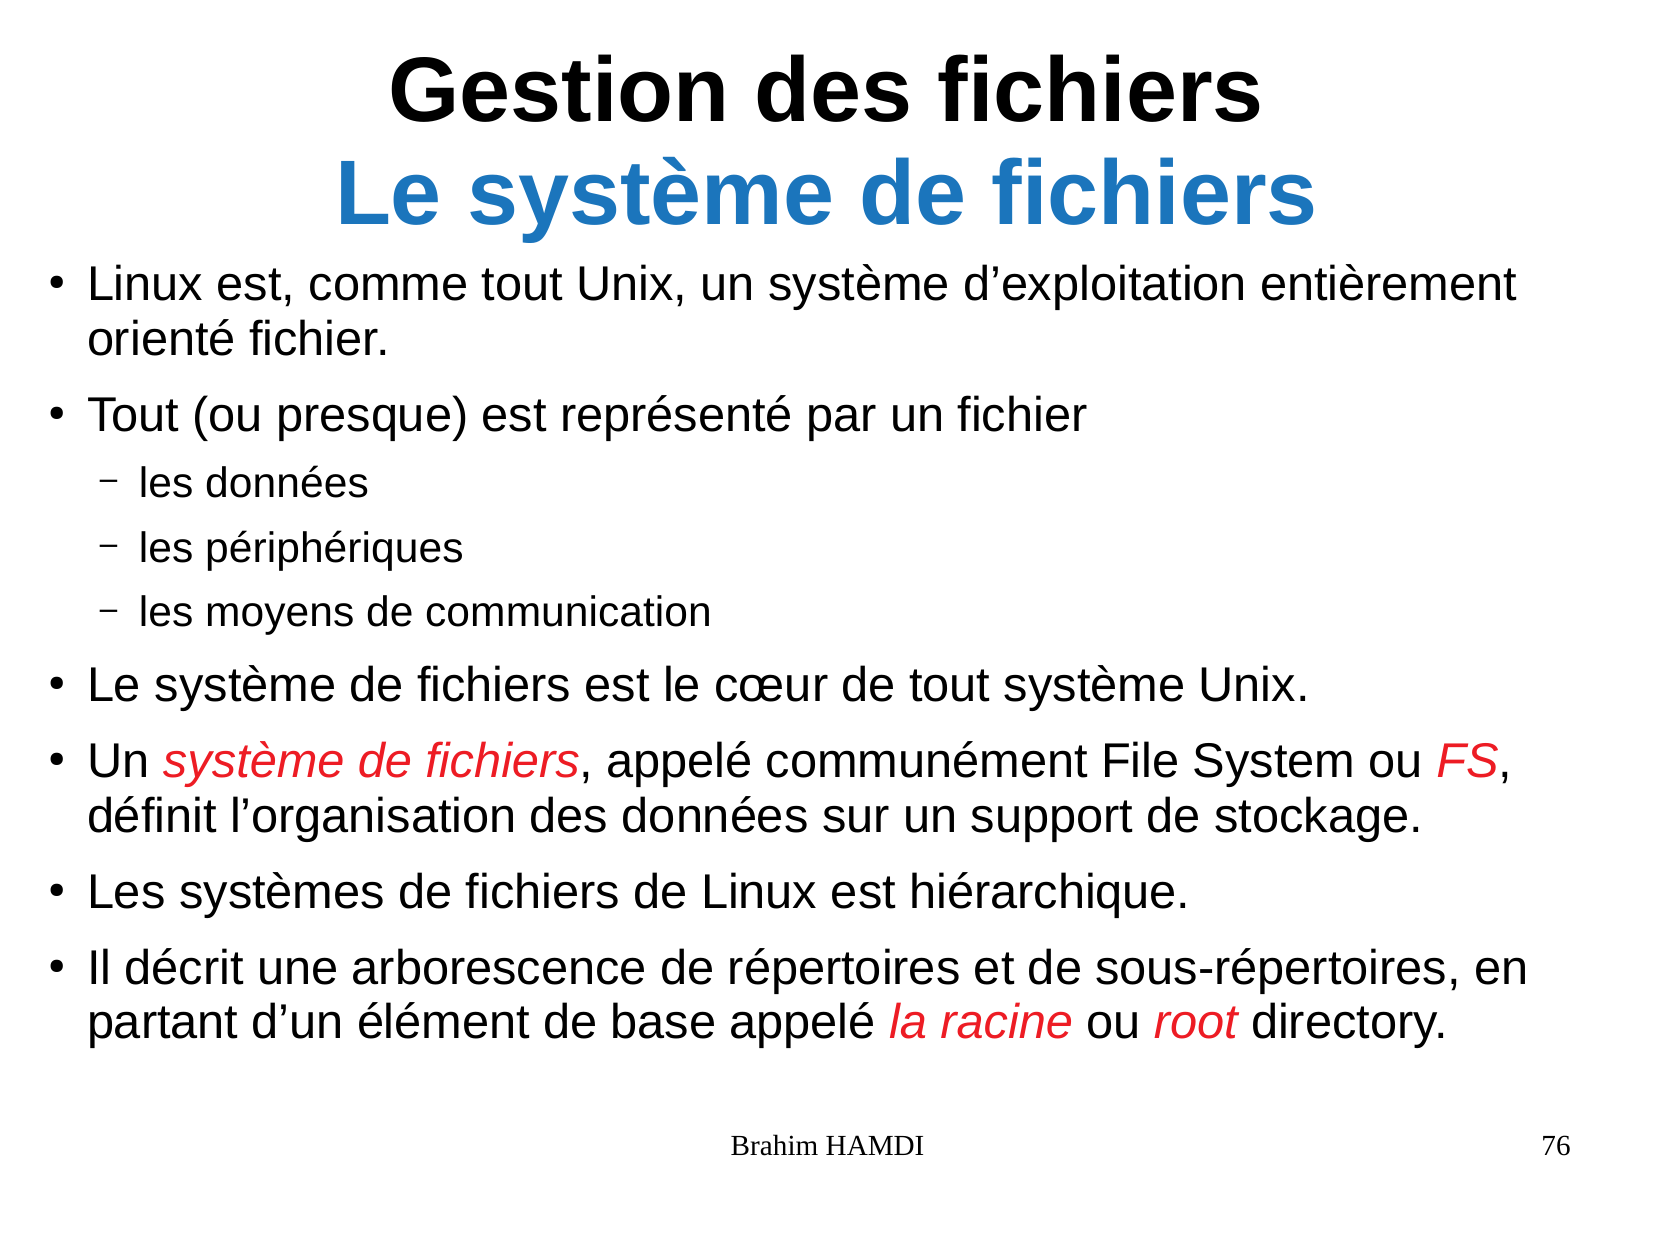

# Gestion des fichiers Le système de fichiers
Linux est, comme tout Unix, un système d’exploitation entièrement orienté fichier.
Tout (ou presque) est représenté par un fichier
les données
les périphériques
les moyens de communication
Le système de fichiers est le cœur de tout système Unix.
Un système de fichiers, appelé communément File System ou FS, définit l’organisation des données sur un support de stockage.
Les systèmes de fichiers de Linux est hiérarchique.
Il décrit une arborescence de répertoires et de sous-répertoires, en partant d’un élément de base appelé la racine ou root directory.
Brahim HAMDI
76